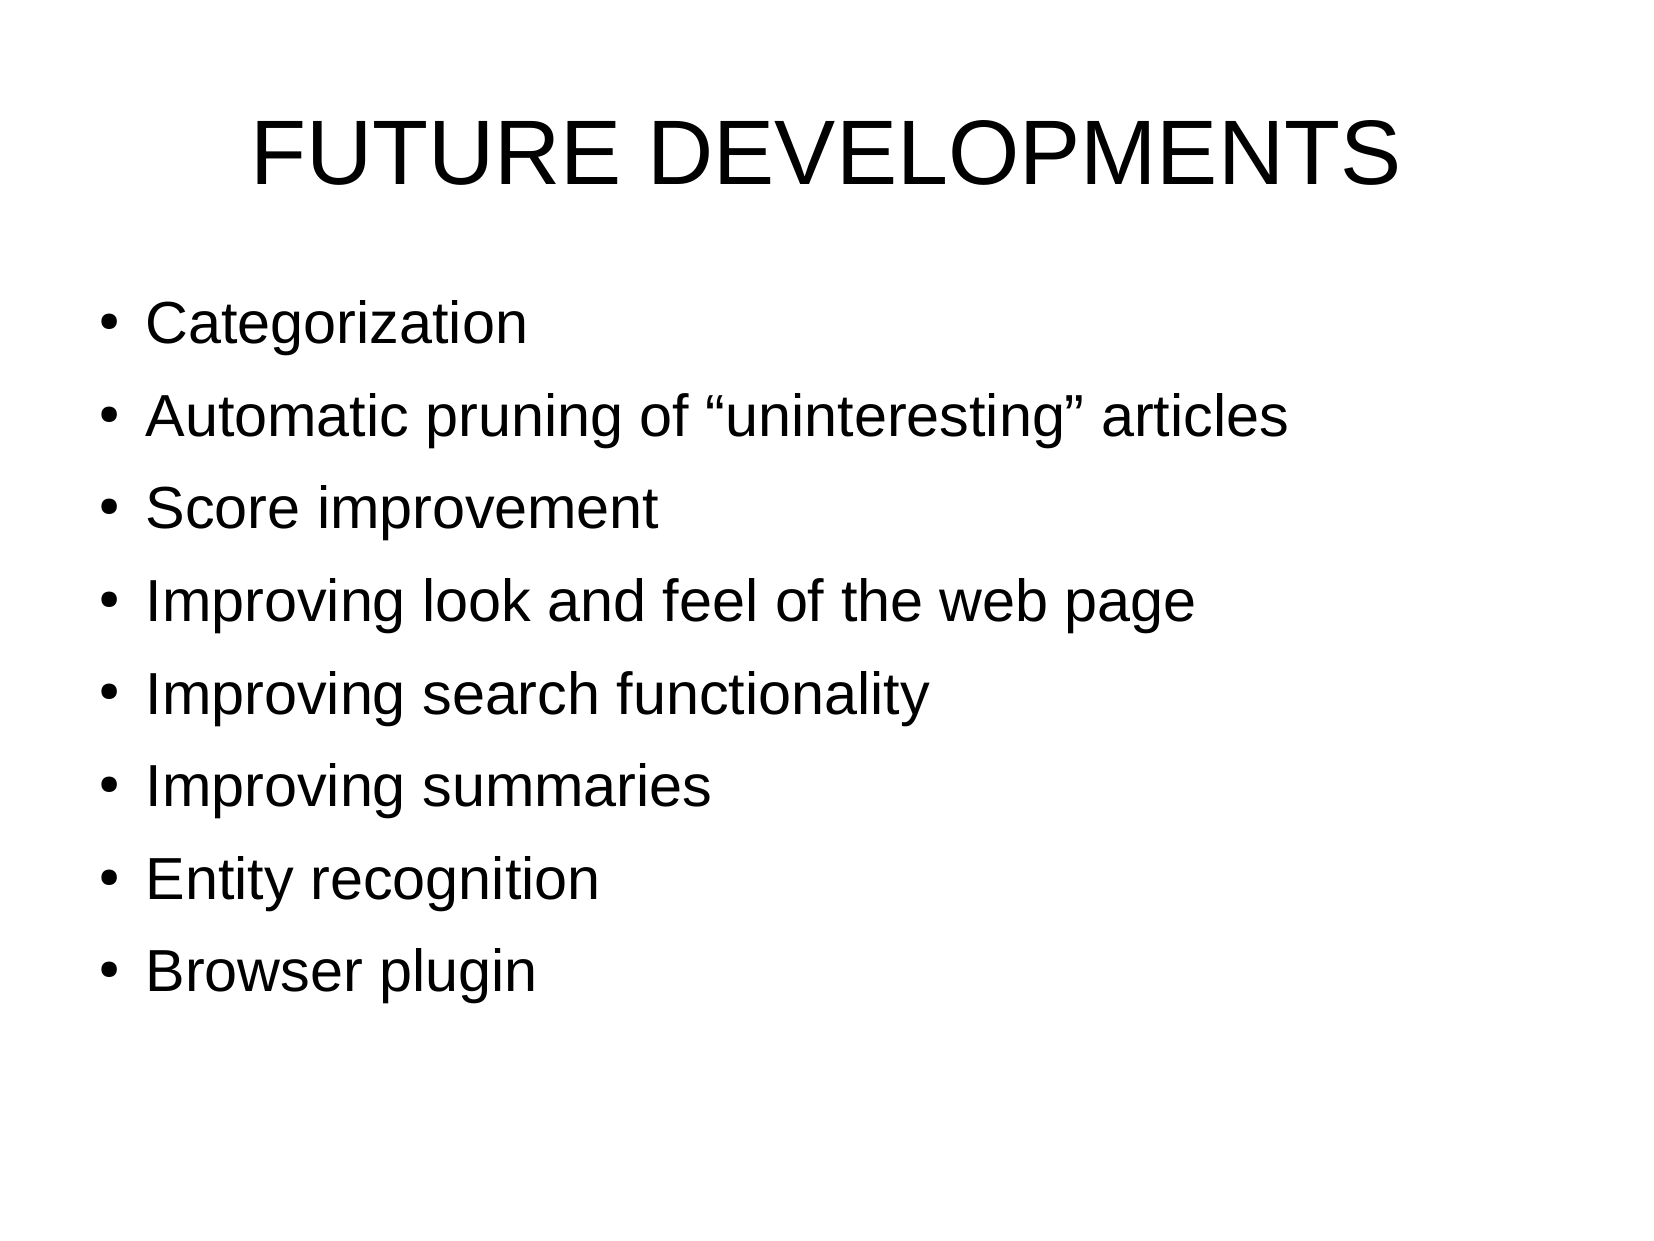

# FUTURE DEVELOPMENTS
Categorization
Automatic pruning of “uninteresting” articles
Score improvement
Improving look and feel of the web page
Improving search functionality
Improving summaries
Entity recognition
Browser plugin